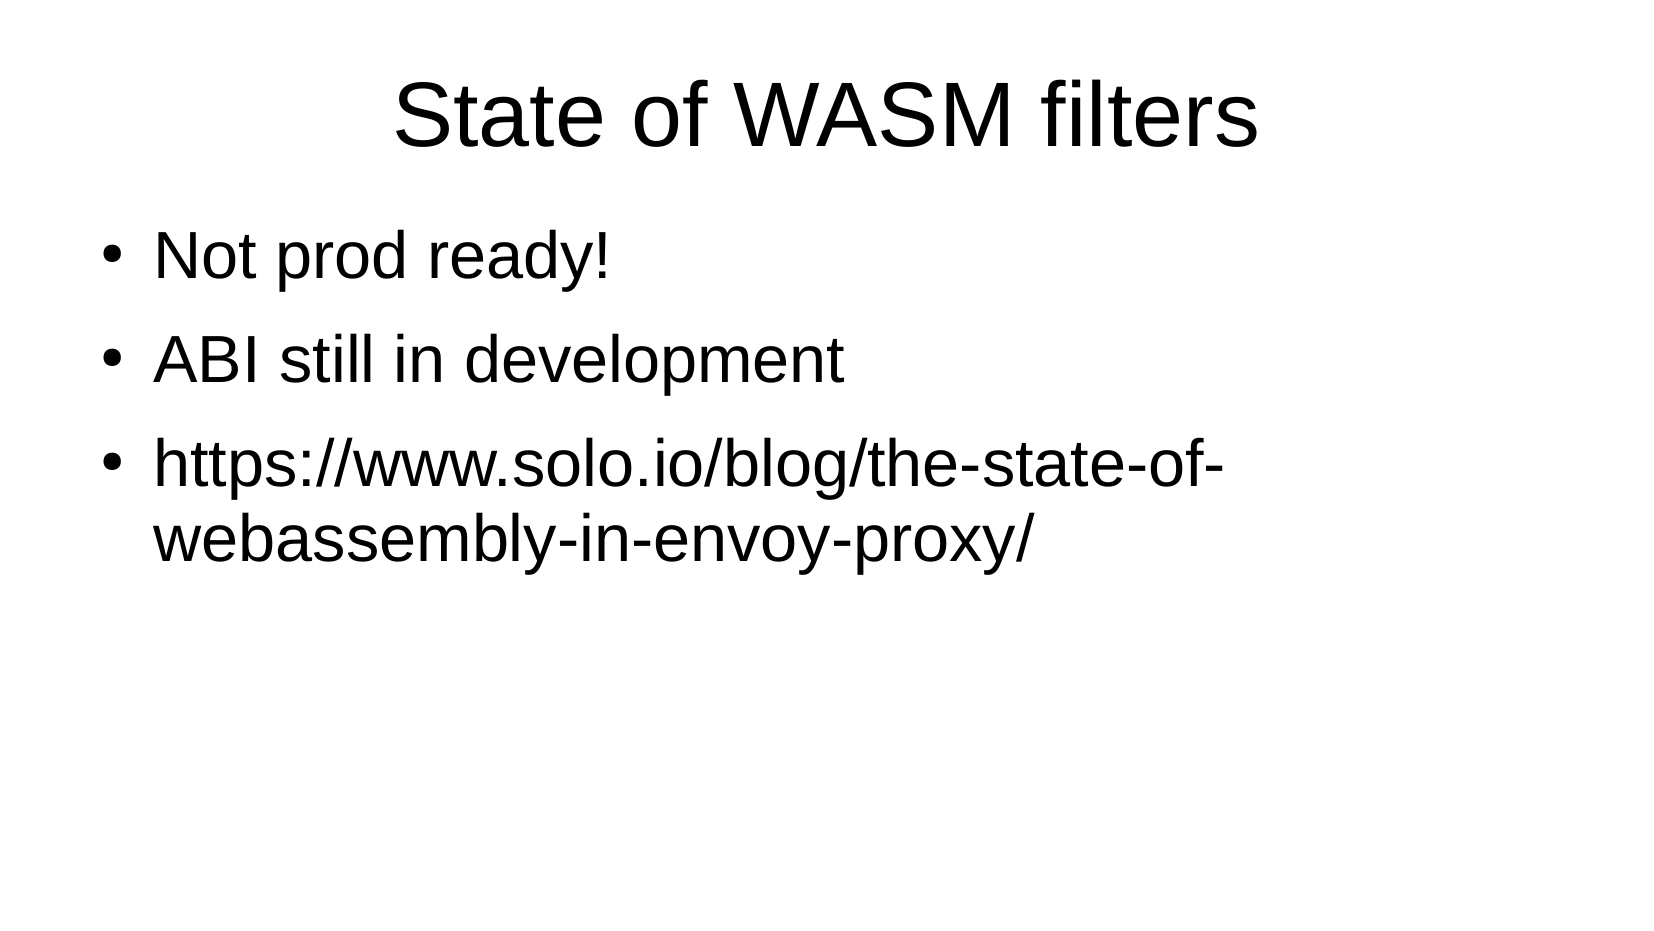

# State of WASM filters
Not prod ready!
ABI still in development
https://www.solo.io/blog/the-state-of-webassembly-in-envoy-proxy/